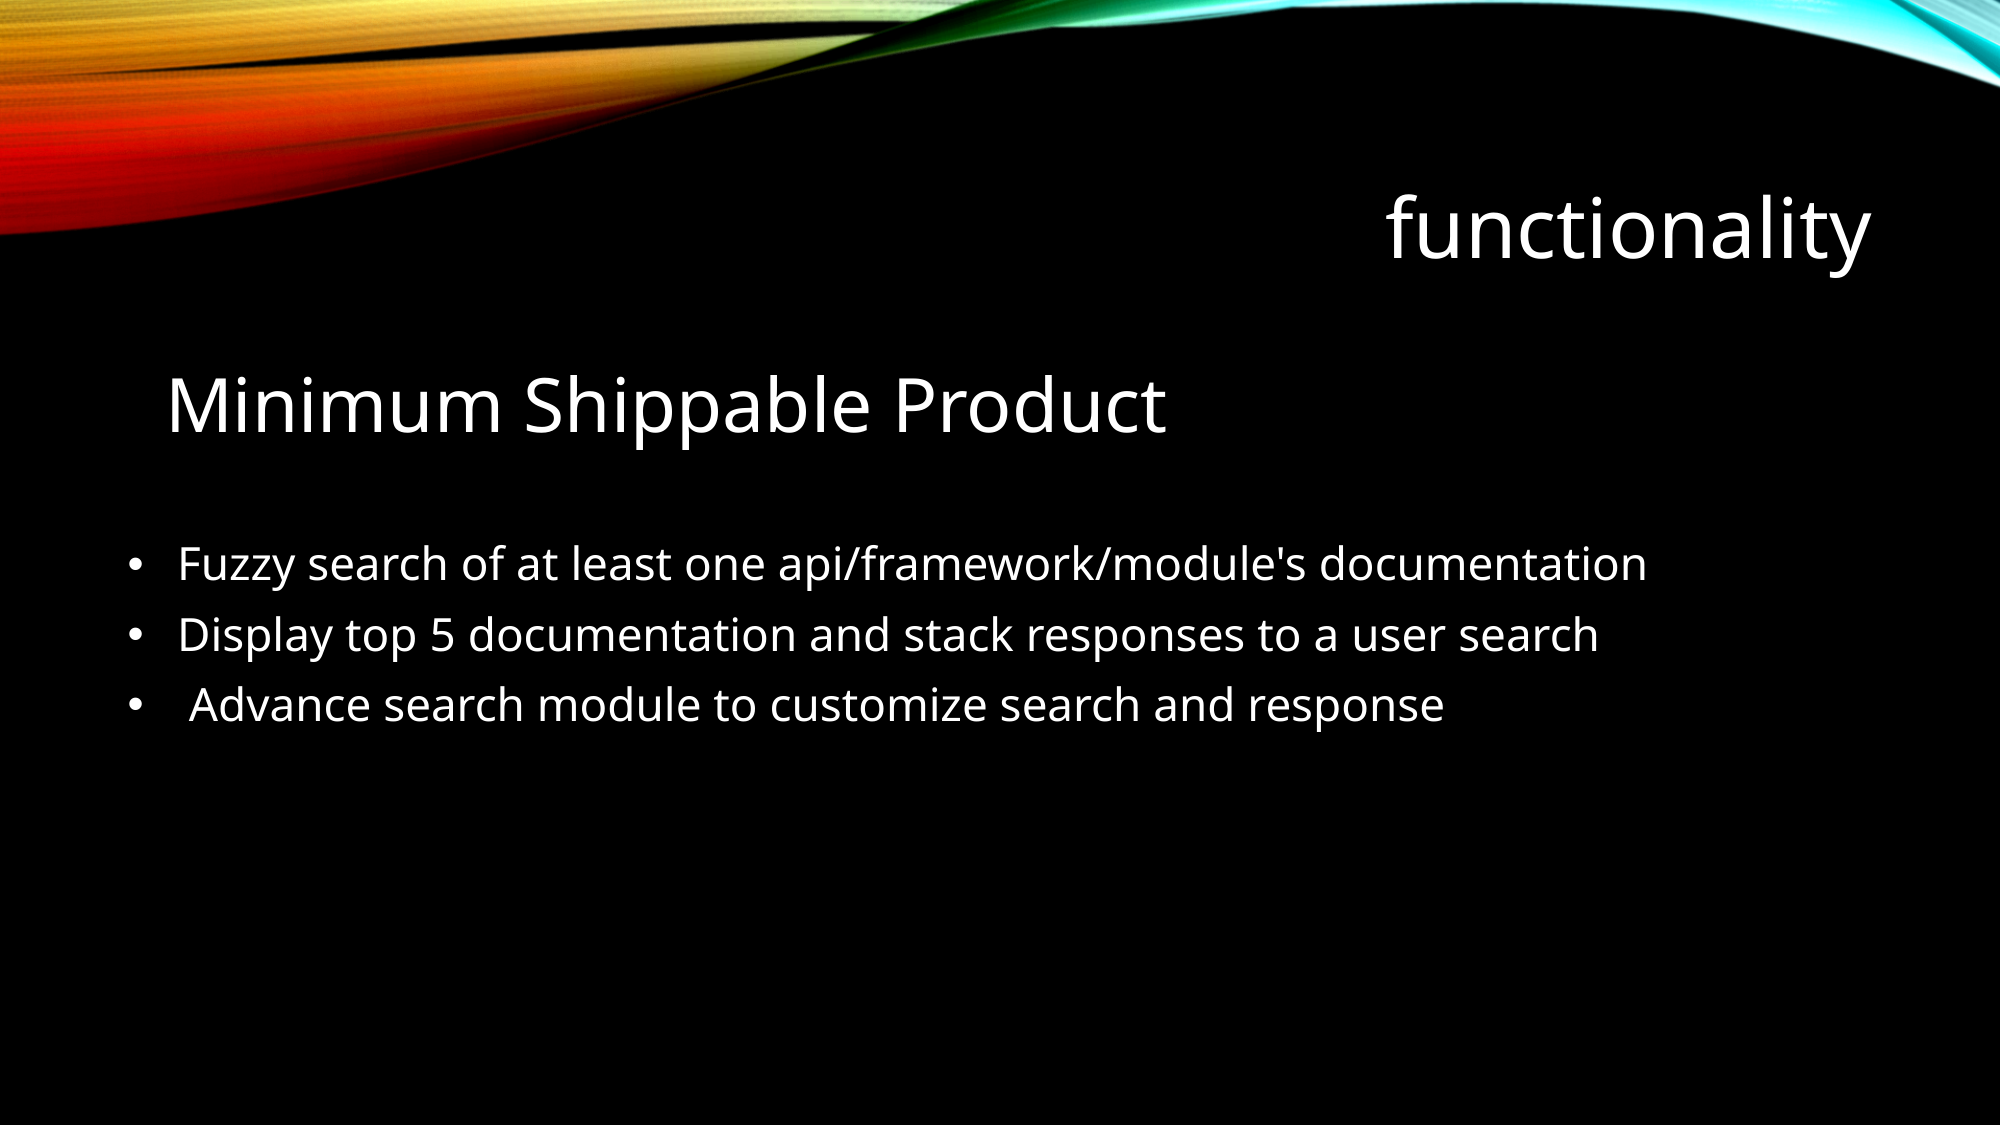

# functionality
Minimum Shippable Product
 Fuzzy search of at least one api/framework/module's documentation
 Display top 5 documentation and stack responses to a user search
  Advance search module to customize search and response